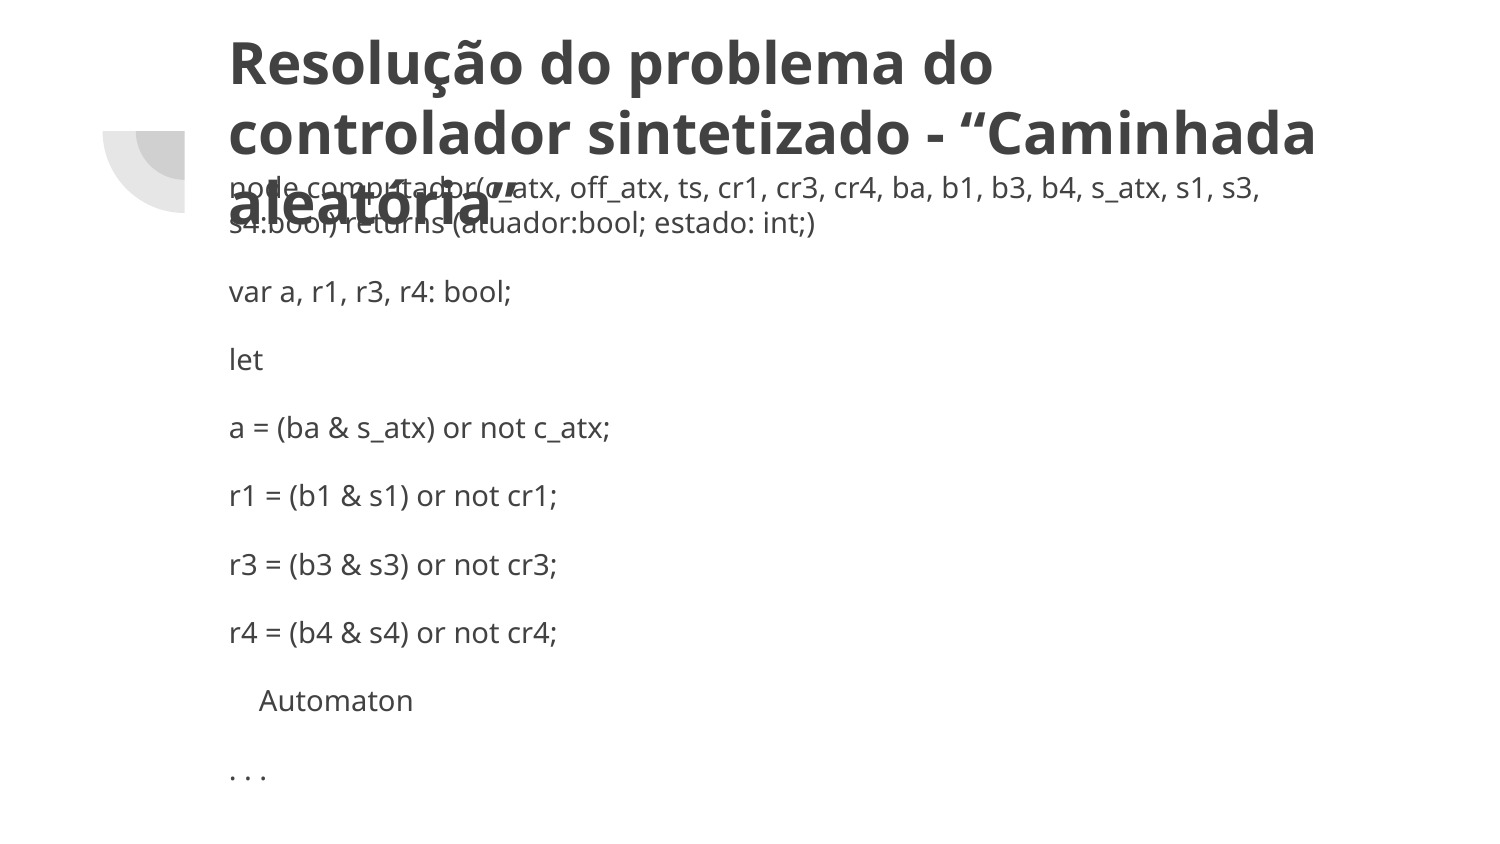

# Resolução do problema do controlador sintetizado - “Caminhada aleatória”
node computador(c_atx, off_atx, ts, cr1, cr3, cr4, ba, b1, b3, b4, s_atx, s1, s3, s4:bool) returns (atuador:bool; estado: int;)
var a, r1, r3, r4: bool;
let
a = (ba & s_atx) or not c_atx;
r1 = (b1 & s1) or not cr1;
r3 = (b3 & s3) or not cr3;
r4 = (b4 & s4) or not cr4;
 Automaton
. . .